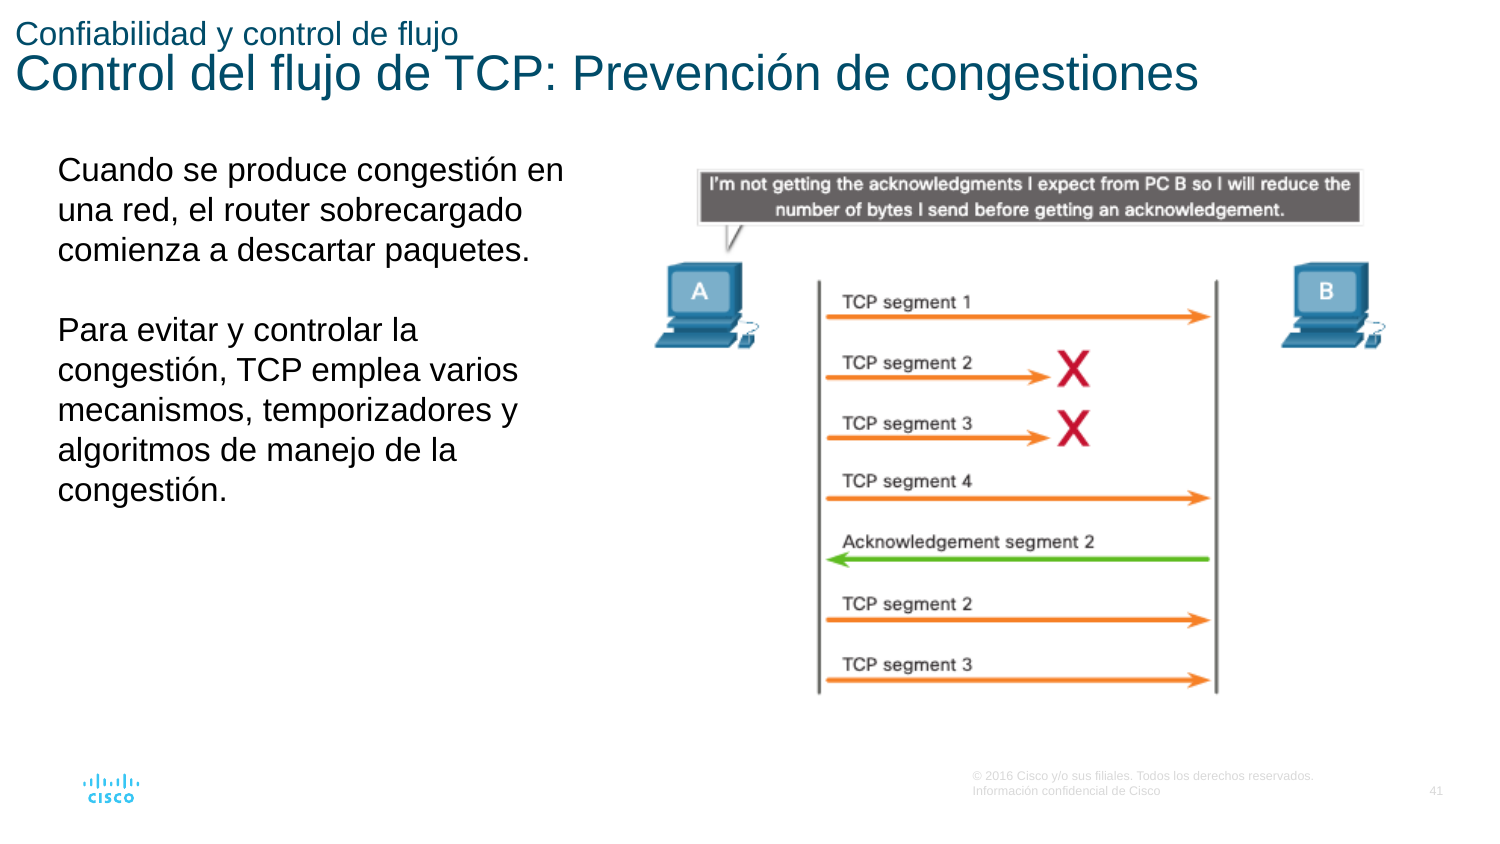

# Confiabilidad y control de flujo Control del flujo de TCP: Prevención de congestiones
Cuando se produce congestión en una red, el router sobrecargado comienza a descartar paquetes.
Para evitar y controlar la congestión, TCP emplea varios mecanismos, temporizadores y algoritmos de manejo de la congestión.